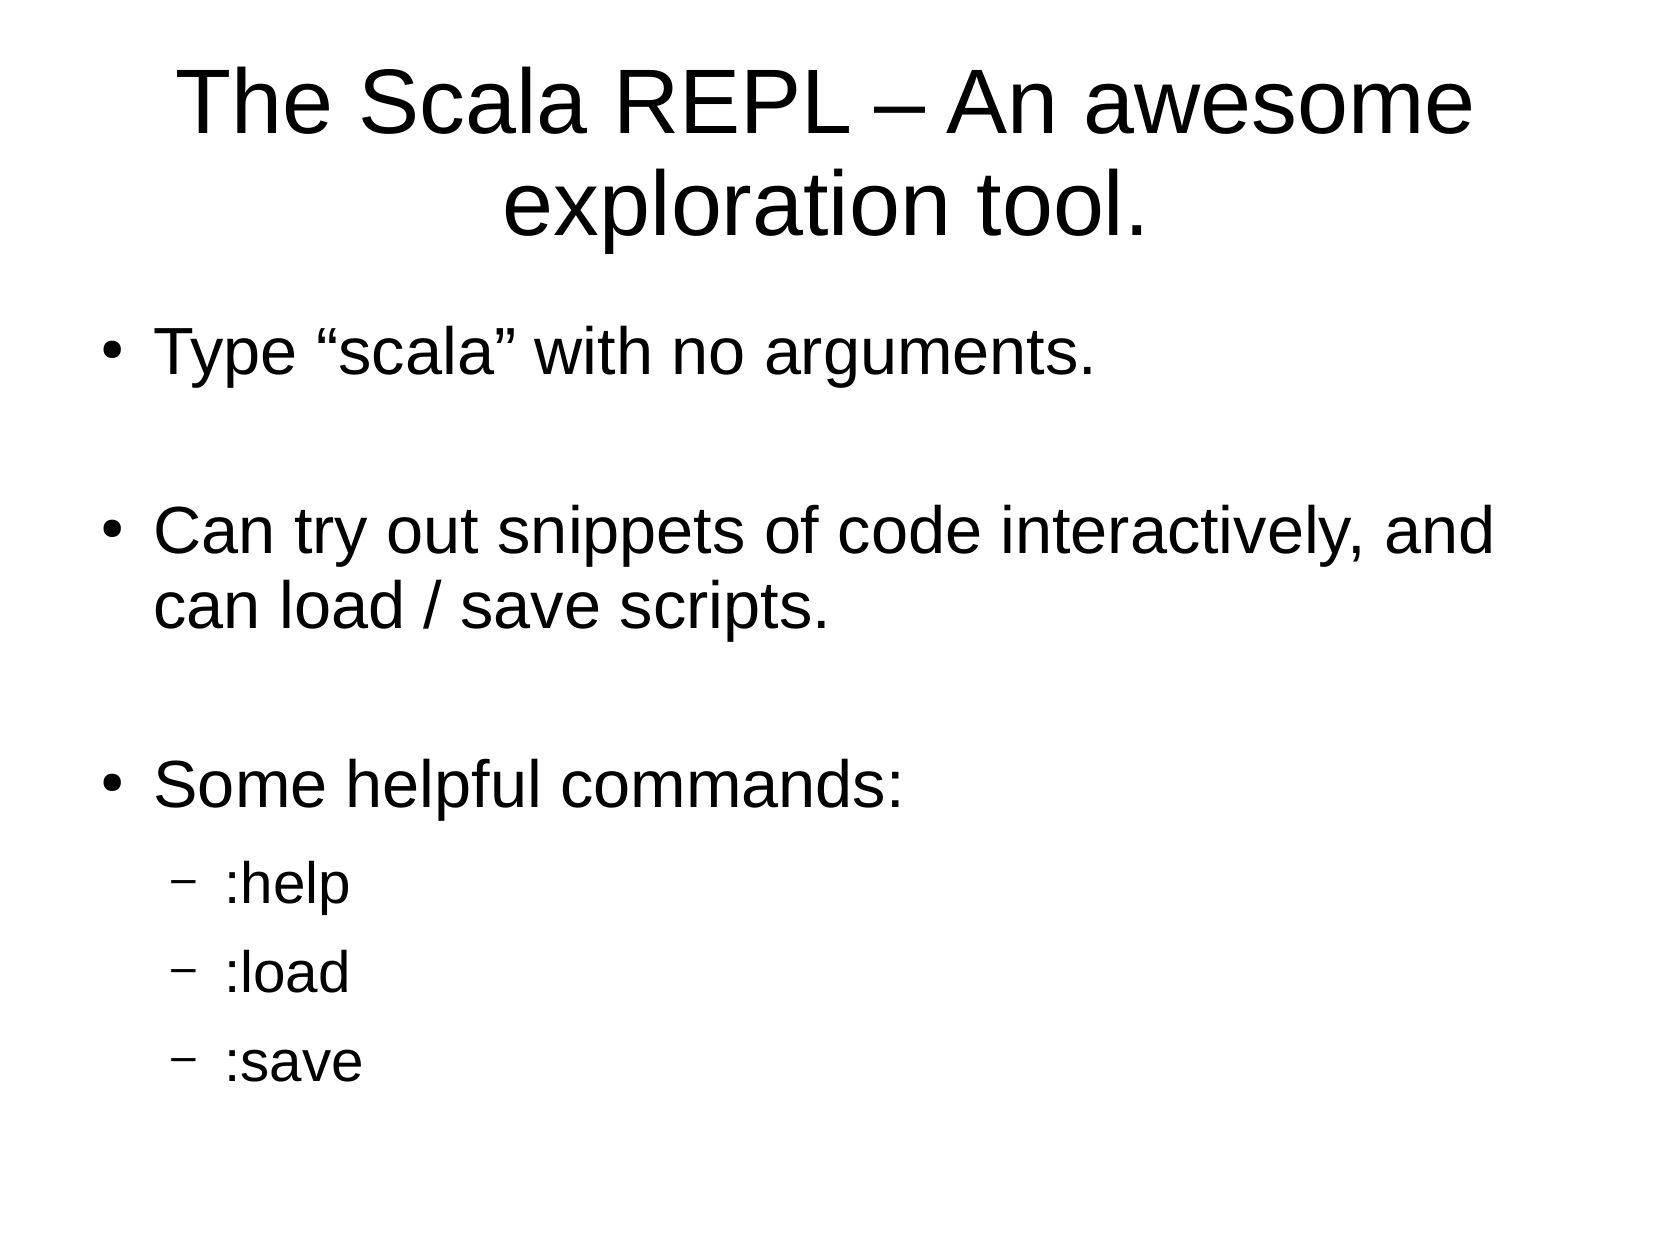

# The Scala REPL – An awesome exploration tool.
Type “scala” with no arguments.
Can try out snippets of code interactively, and can load / save scripts.
Some helpful commands:
:help
:load
:save